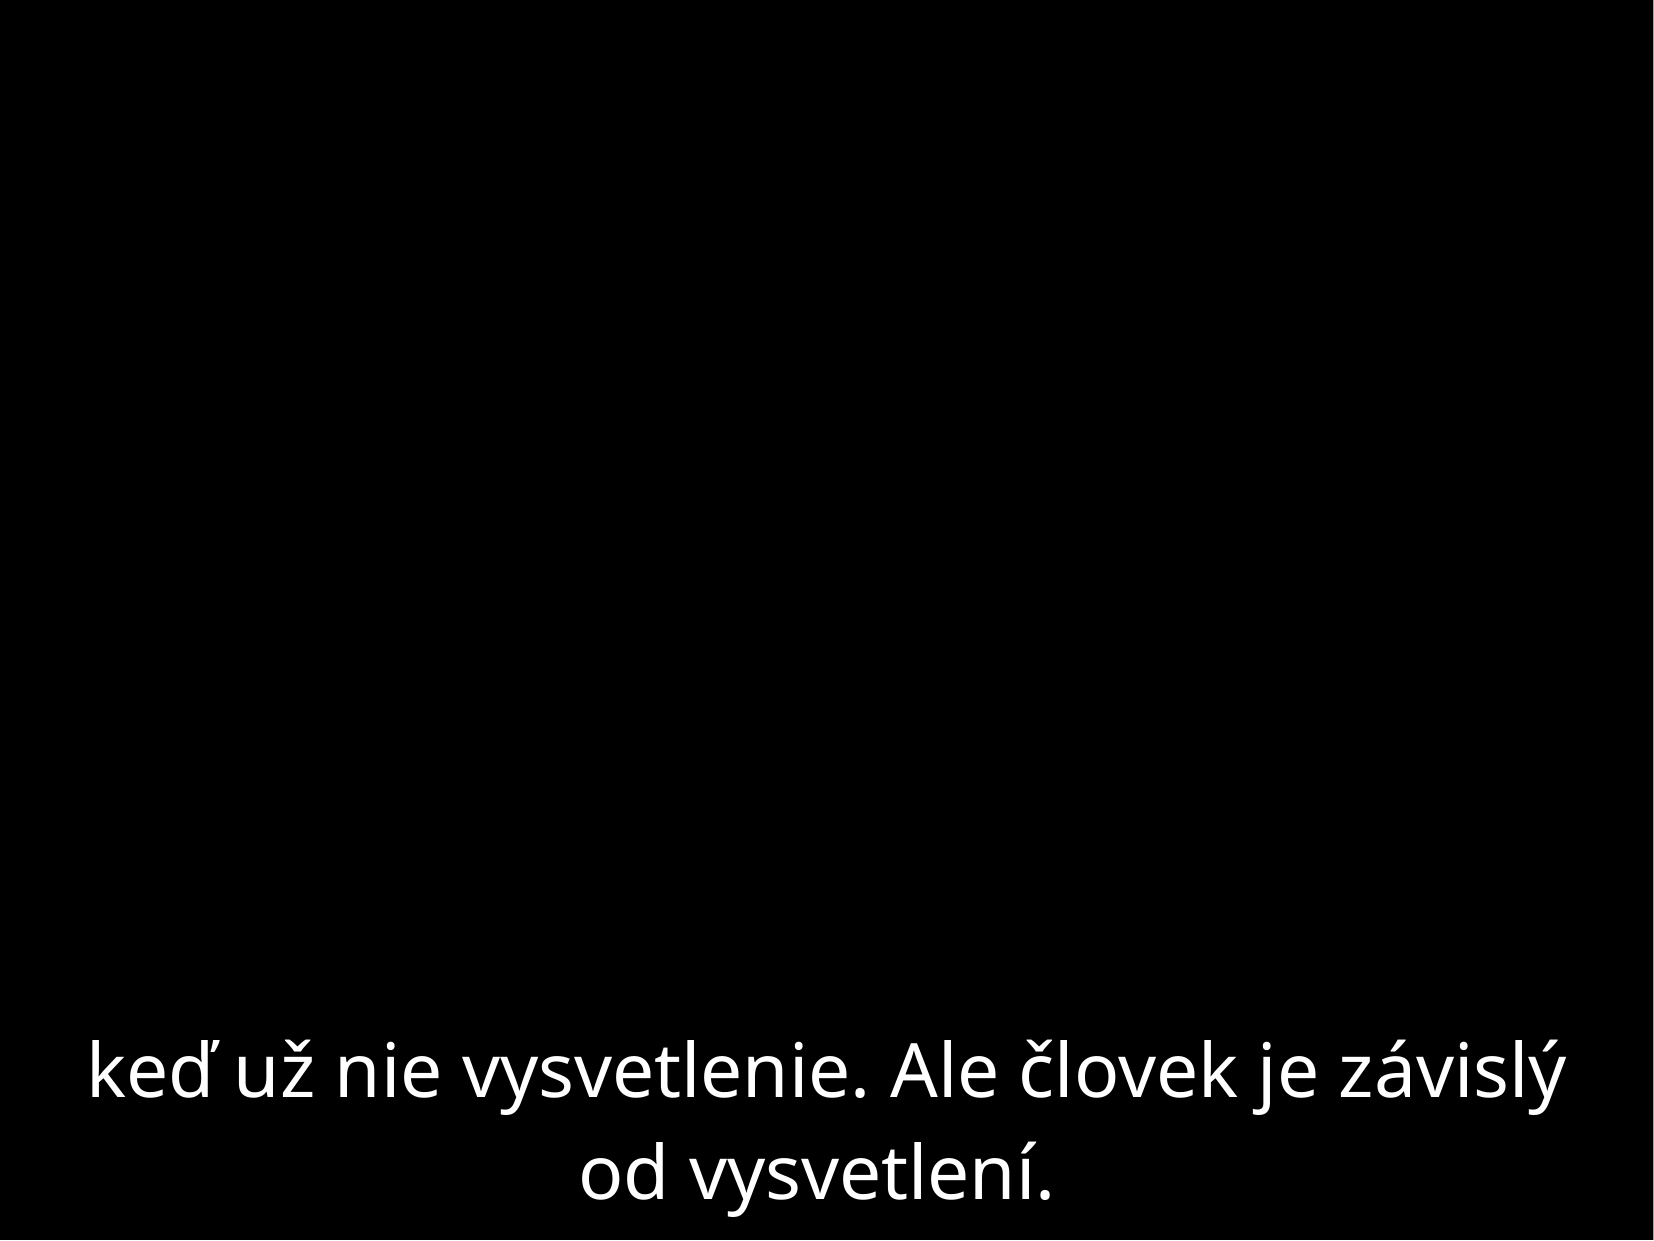

# keď už nie vysvetlenie. Ale človek je závislý od vysvetlení.